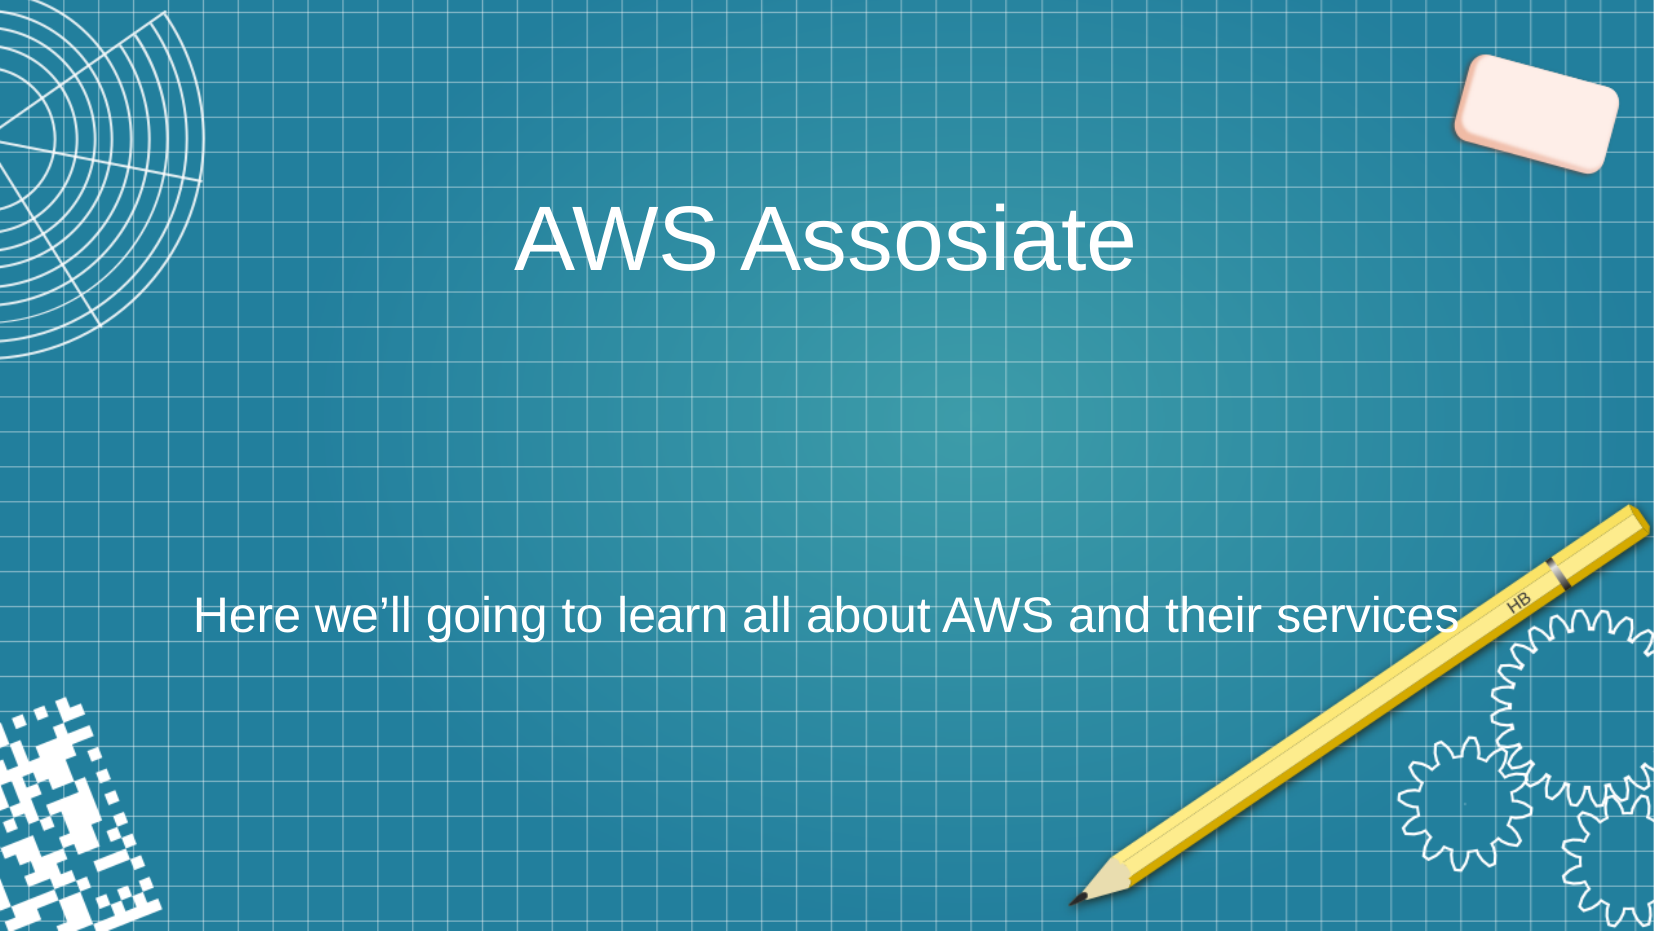

# AWS Assosiate
Here we’ll going to learn all about AWS and their services